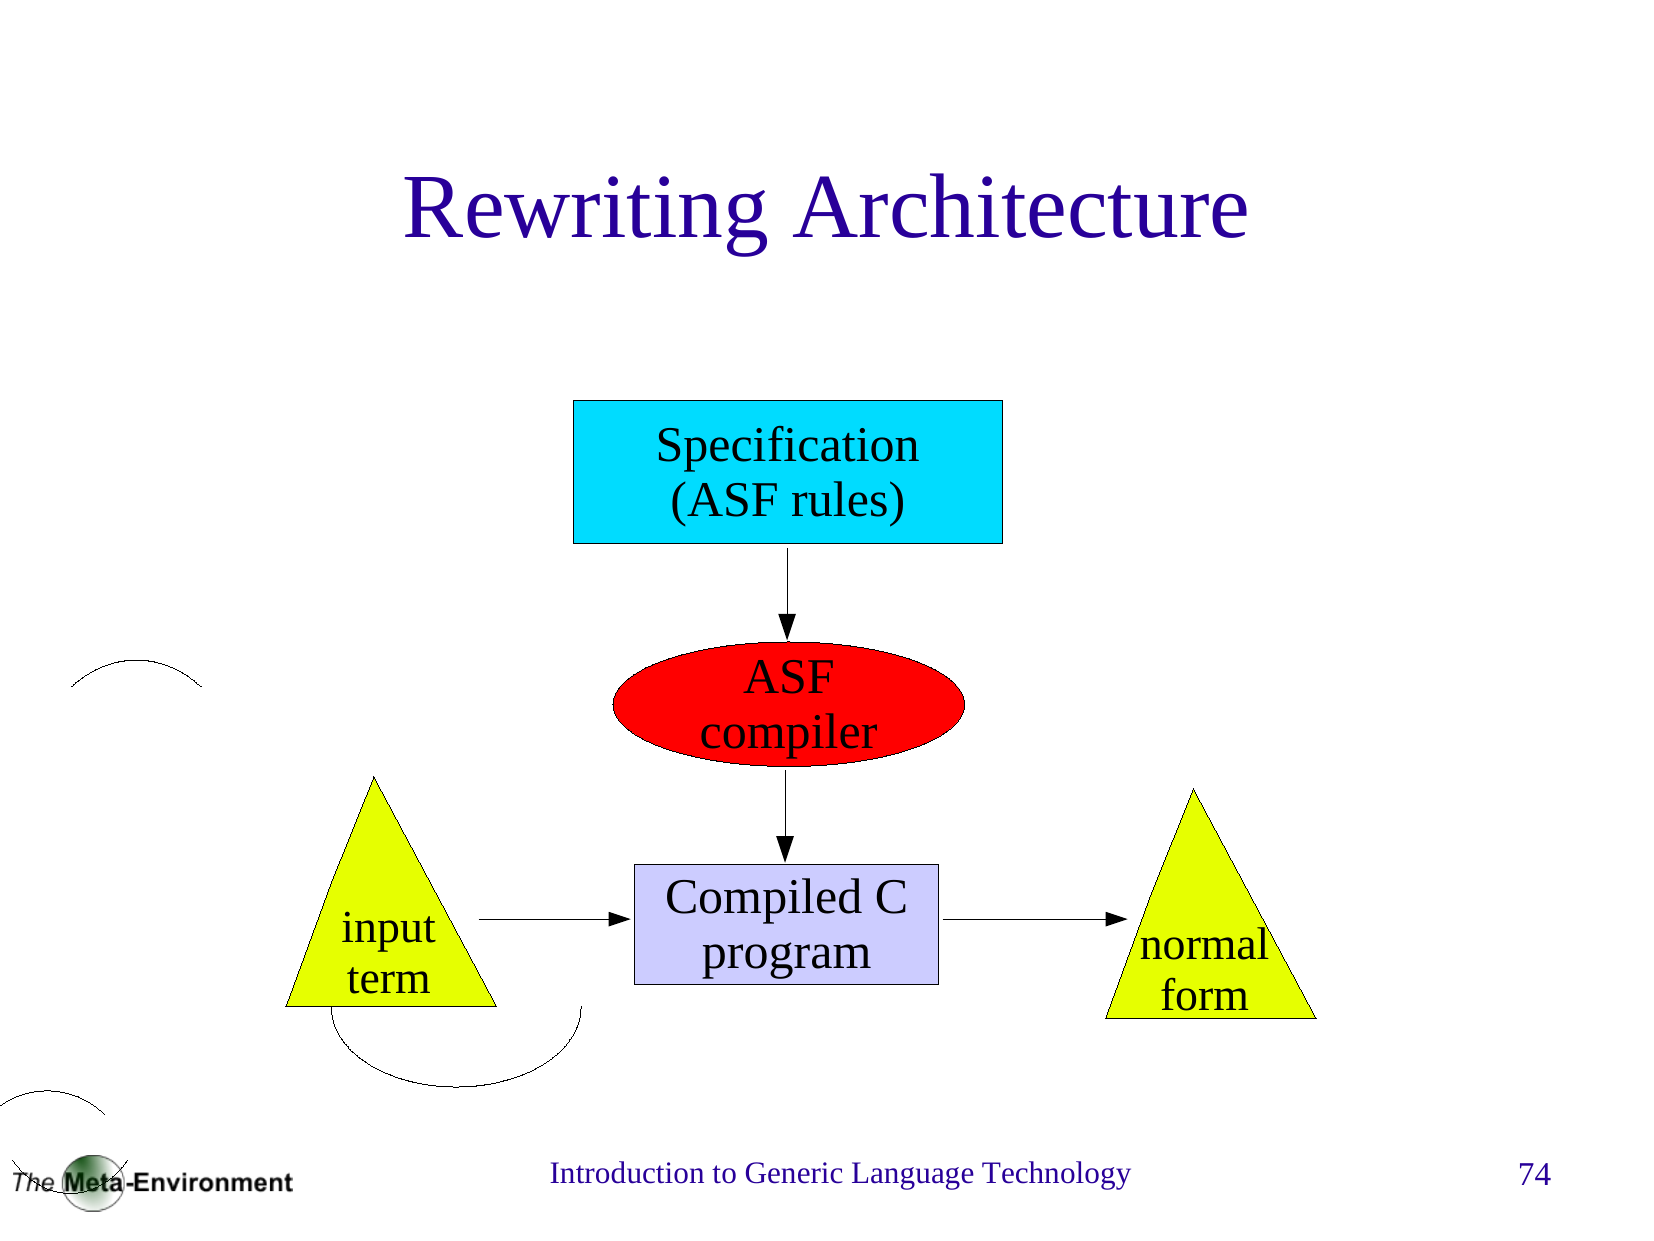

# Rewriting Architecture
Specification
(ASF rules)
ASF
compiler
Compiled C
program
input
term
normal
form